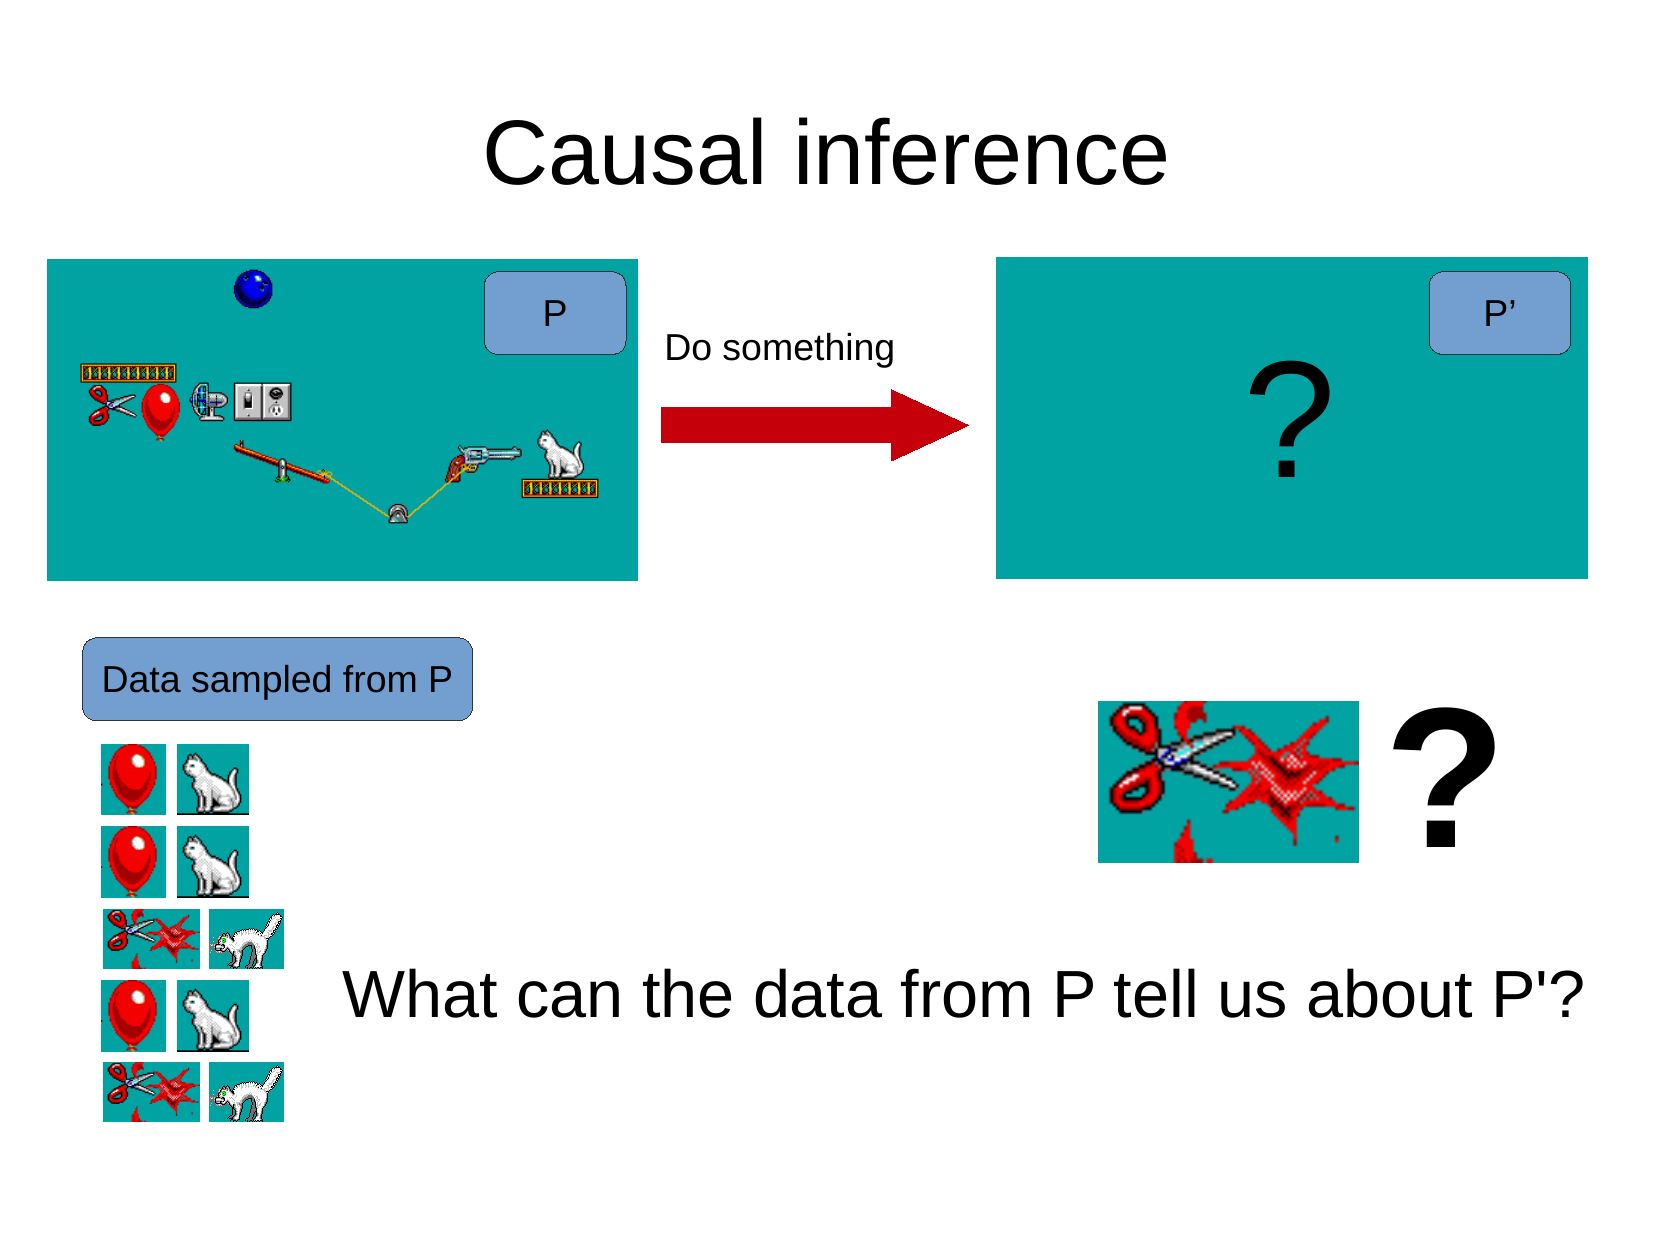

# Causal inference
P
P’
?
Do something
Data sampled from P
?
What can the data from P tell us about P'?